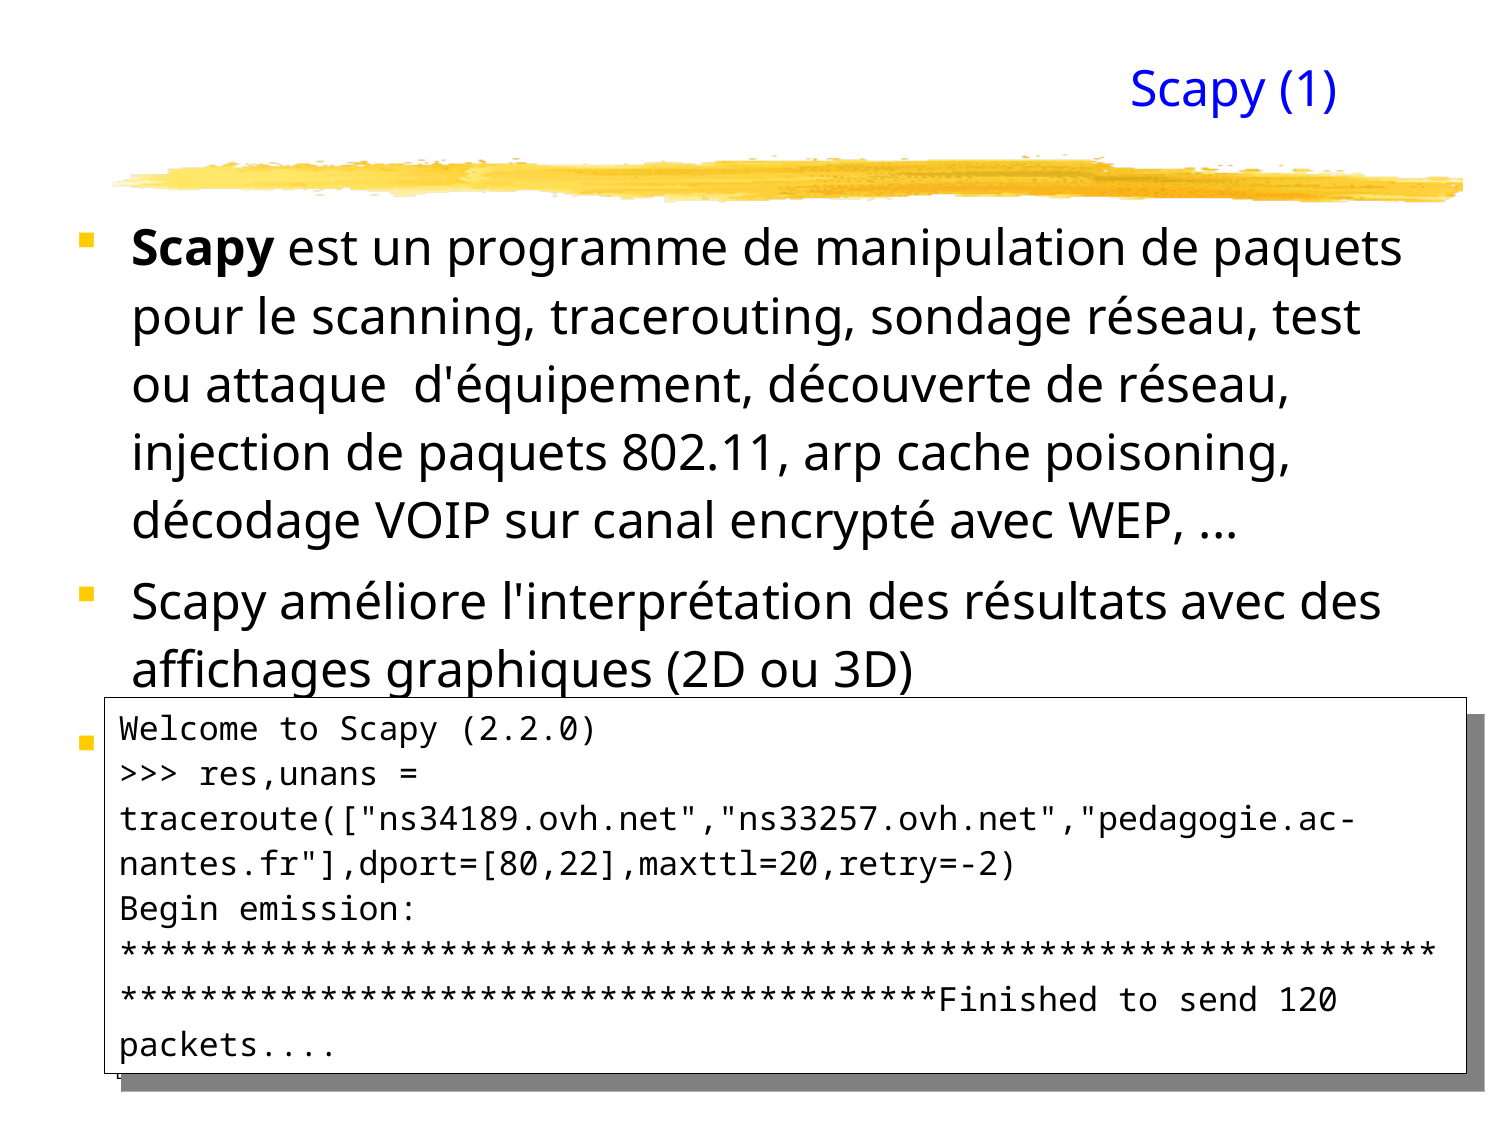

# Scapy (1)
Scapy est un programme de manipulation de paquets pour le scanning, tracerouting, sondage réseau, test ou attaque d'équipement, découverte de réseau, injection de paquets 802.11, arp cache poisoning, décodage VOIP sur canal encrypté avec WEP, ...
Scapy améliore l'interprétation des résultats avec des affichages graphiques (2D ou 3D)
http://www.secdev.org/projects/scapy/
Welcome to Scapy (2.2.0)
>>> res,unans = traceroute(["ns34189.ovh.net","ns33257.ovh.net","pedagogie.ac-nantes.fr"],dport=[80,22],maxttl=20,retry=-2)
Begin emission:
***********************************************************************************************************Finished to send 120 packets....
11